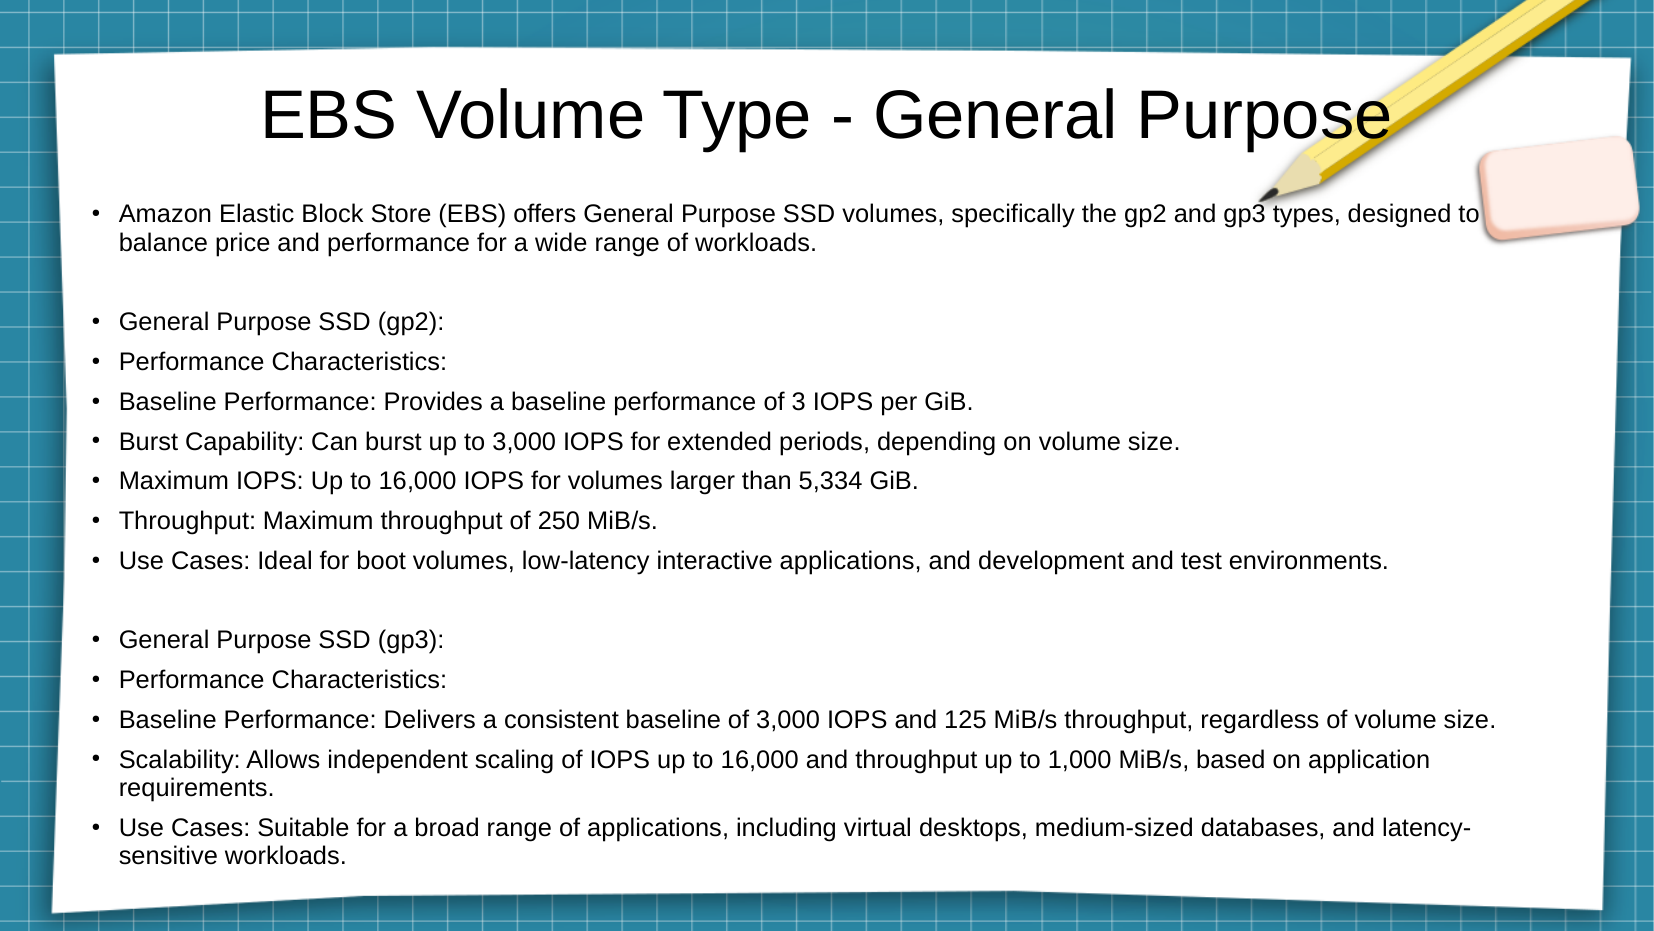

# EBS Volume Type - General Purpose
Amazon Elastic Block Store (EBS) offers General Purpose SSD volumes, specifically the gp2 and gp3 types, designed to balance price and performance for a wide range of workloads.
General Purpose SSD (gp2):
Performance Characteristics:
Baseline Performance: Provides a baseline performance of 3 IOPS per GiB.
Burst Capability: Can burst up to 3,000 IOPS for extended periods, depending on volume size.
Maximum IOPS: Up to 16,000 IOPS for volumes larger than 5,334 GiB.
Throughput: Maximum throughput of 250 MiB/s.
Use Cases: Ideal for boot volumes, low-latency interactive applications, and development and test environments.
General Purpose SSD (gp3):
Performance Characteristics:
Baseline Performance: Delivers a consistent baseline of 3,000 IOPS and 125 MiB/s throughput, regardless of volume size.
Scalability: Allows independent scaling of IOPS up to 16,000 and throughput up to 1,000 MiB/s, based on application requirements.
Use Cases: Suitable for a broad range of applications, including virtual desktops, medium-sized databases, and latency-sensitive workloads.